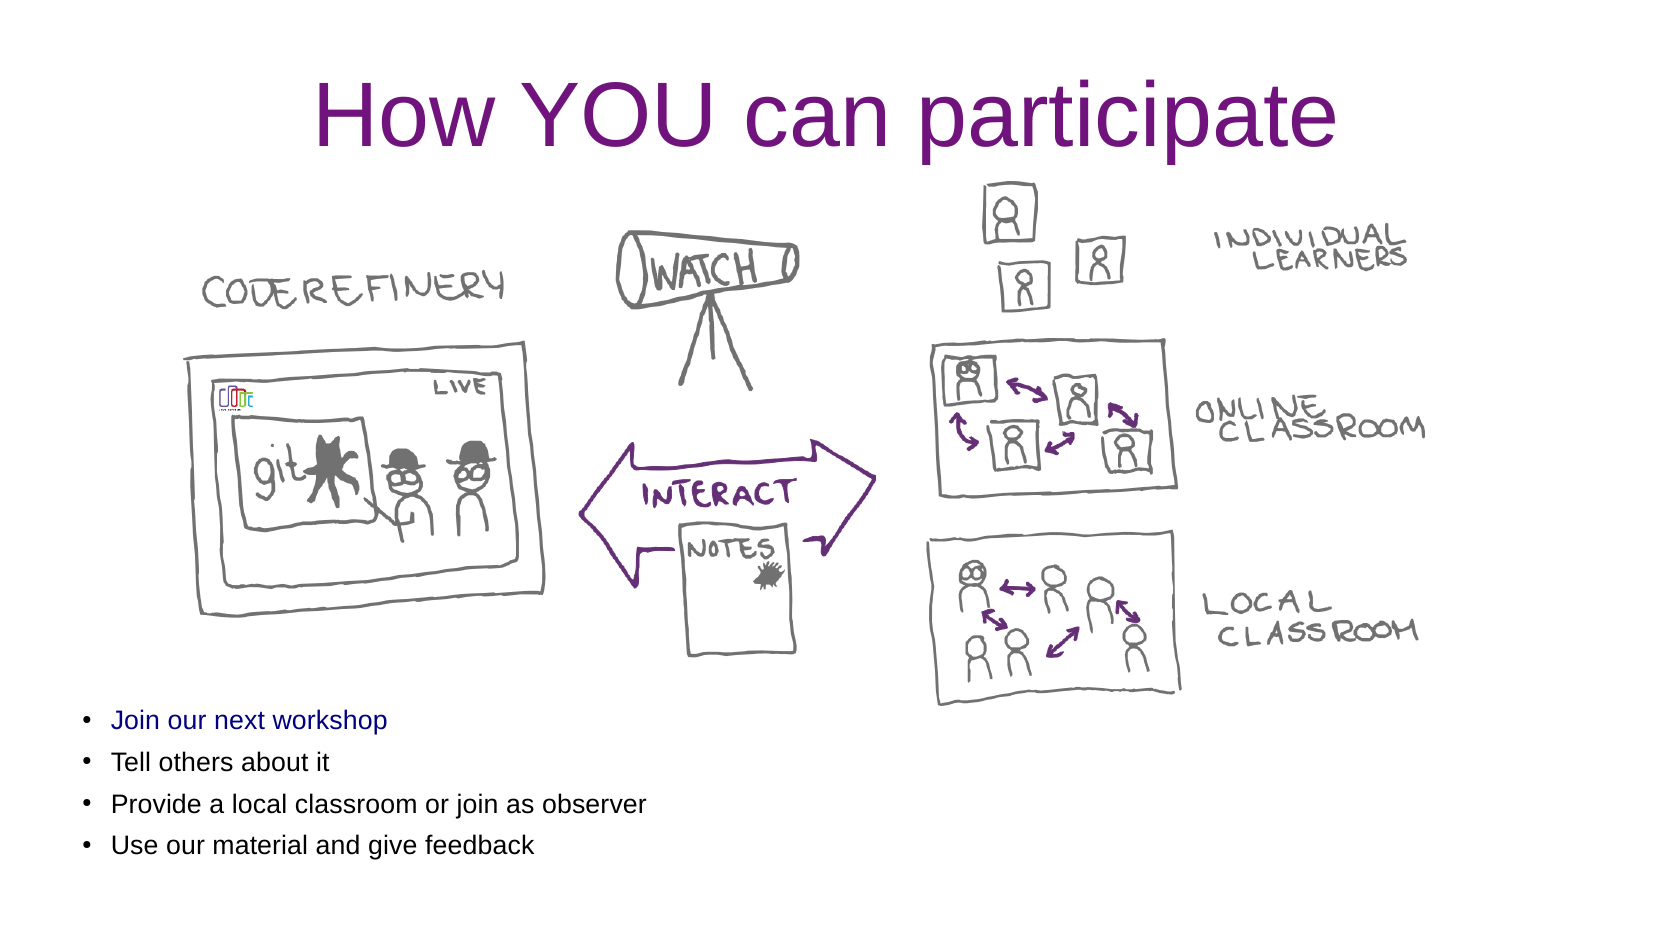

# How YOU can participate
 Join our next workshop
 Tell others about it
 Provide a local classroom or join as observer
 Use our material and give feedback